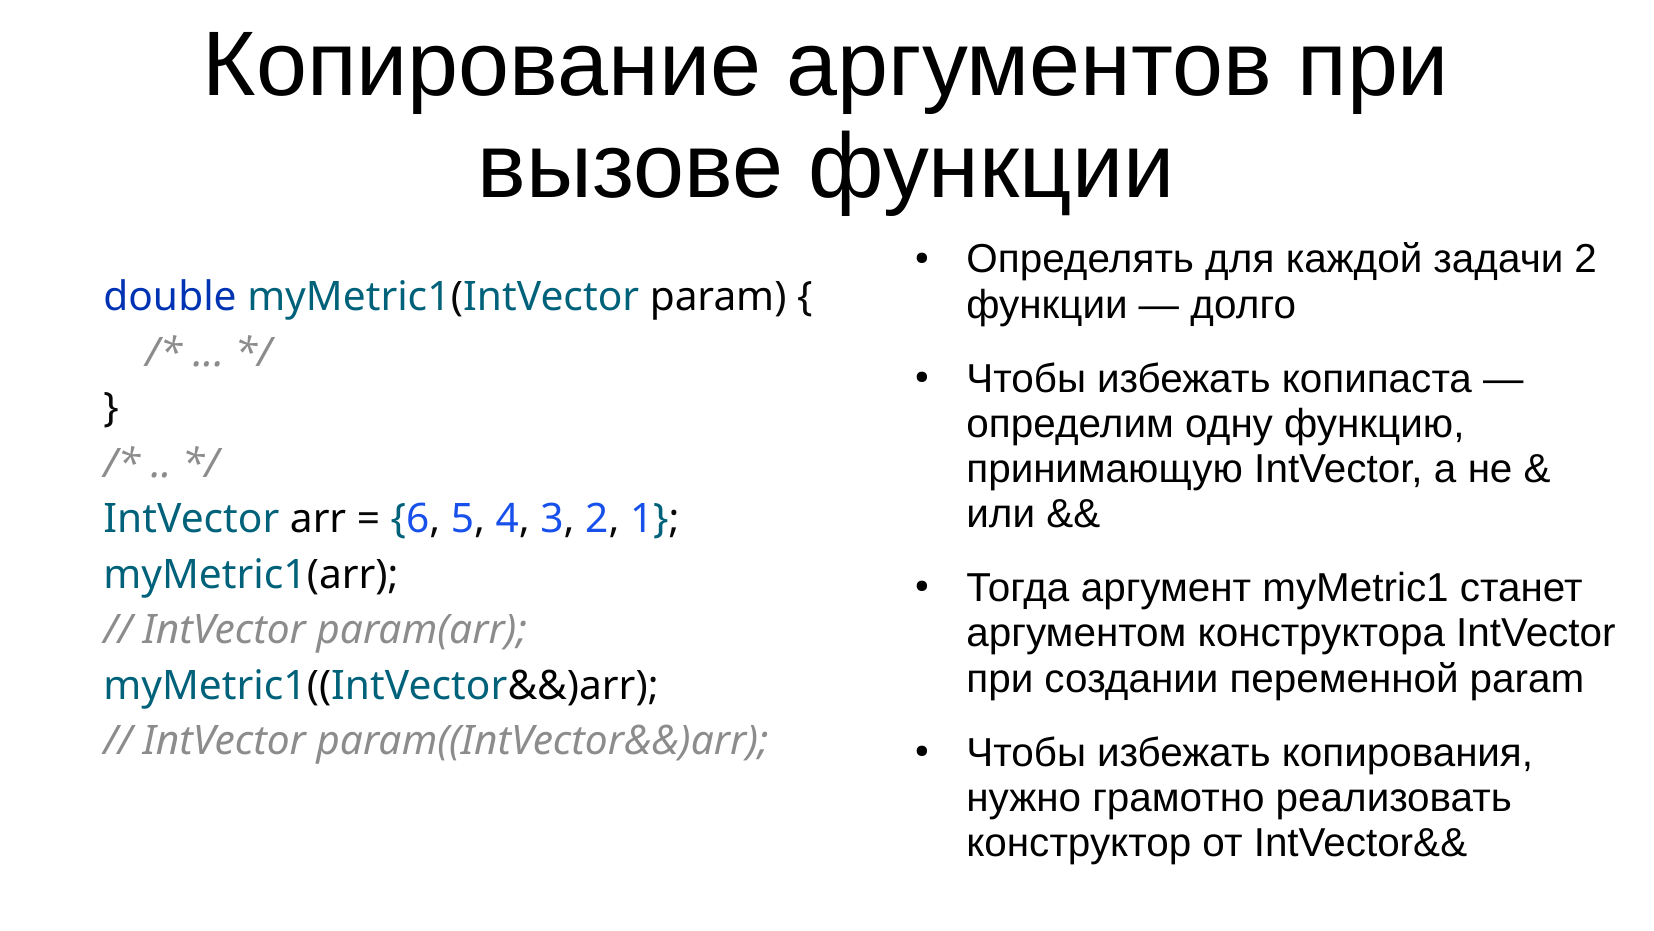

# Копирование аргументов при вызове функции
Определять для каждой задачи 2 функции — долго
Чтобы избежать копипаста — определим одну функцию, принимающую IntVector, а не & или &&
Тогда аргумент myMetric1 станет аргументом конструктора IntVector при создании переменной param
Чтобы избежать копирования, нужно грамотно реализовать конструктор от IntVector&&
double myMetric1(IntVector param) {
 /* ... */
}
/* .. */
IntVector arr = {6, 5, 4, 3, 2, 1};
myMetric1(arr);
// IntVector param(arr);
myMetric1((IntVector&&)arr);
// IntVector param((IntVector&&)arr);